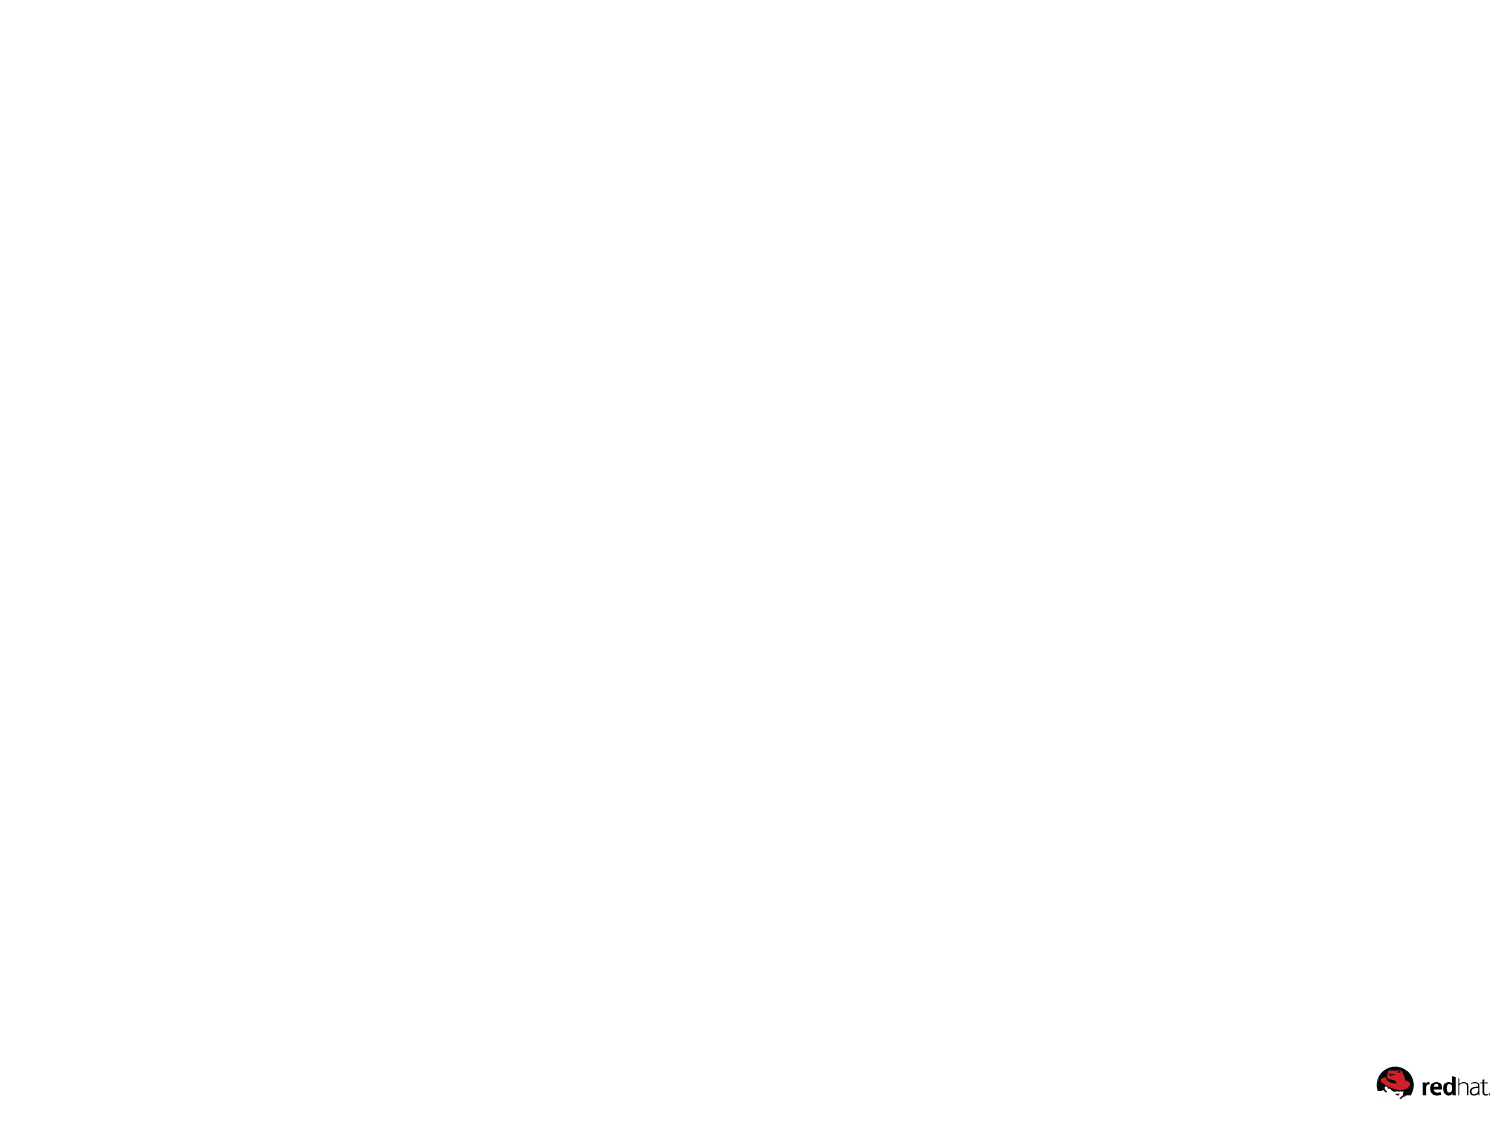

# Red Hat Services Agile, BDD and BRMS
Mat Allen
Principal Architect, Global Solution Services
Red Hat, Inc.